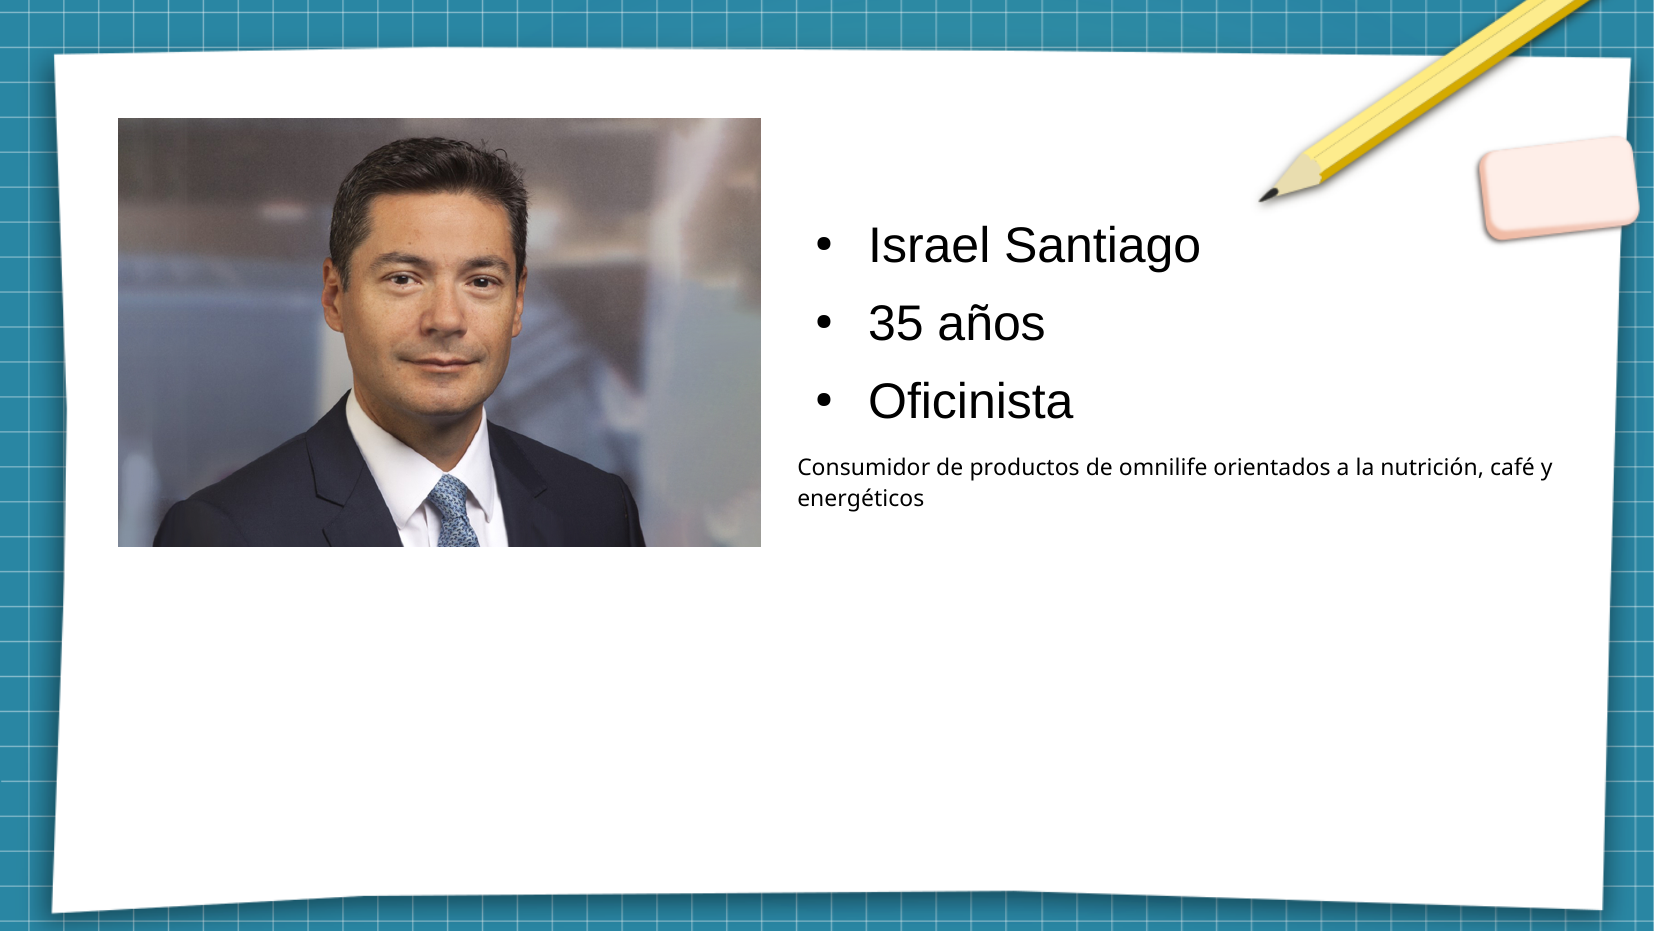

# Israel Santiago
35 años
Oficinista
Consumidor de productos de omnilife orientados a la nutrición, café y energéticos